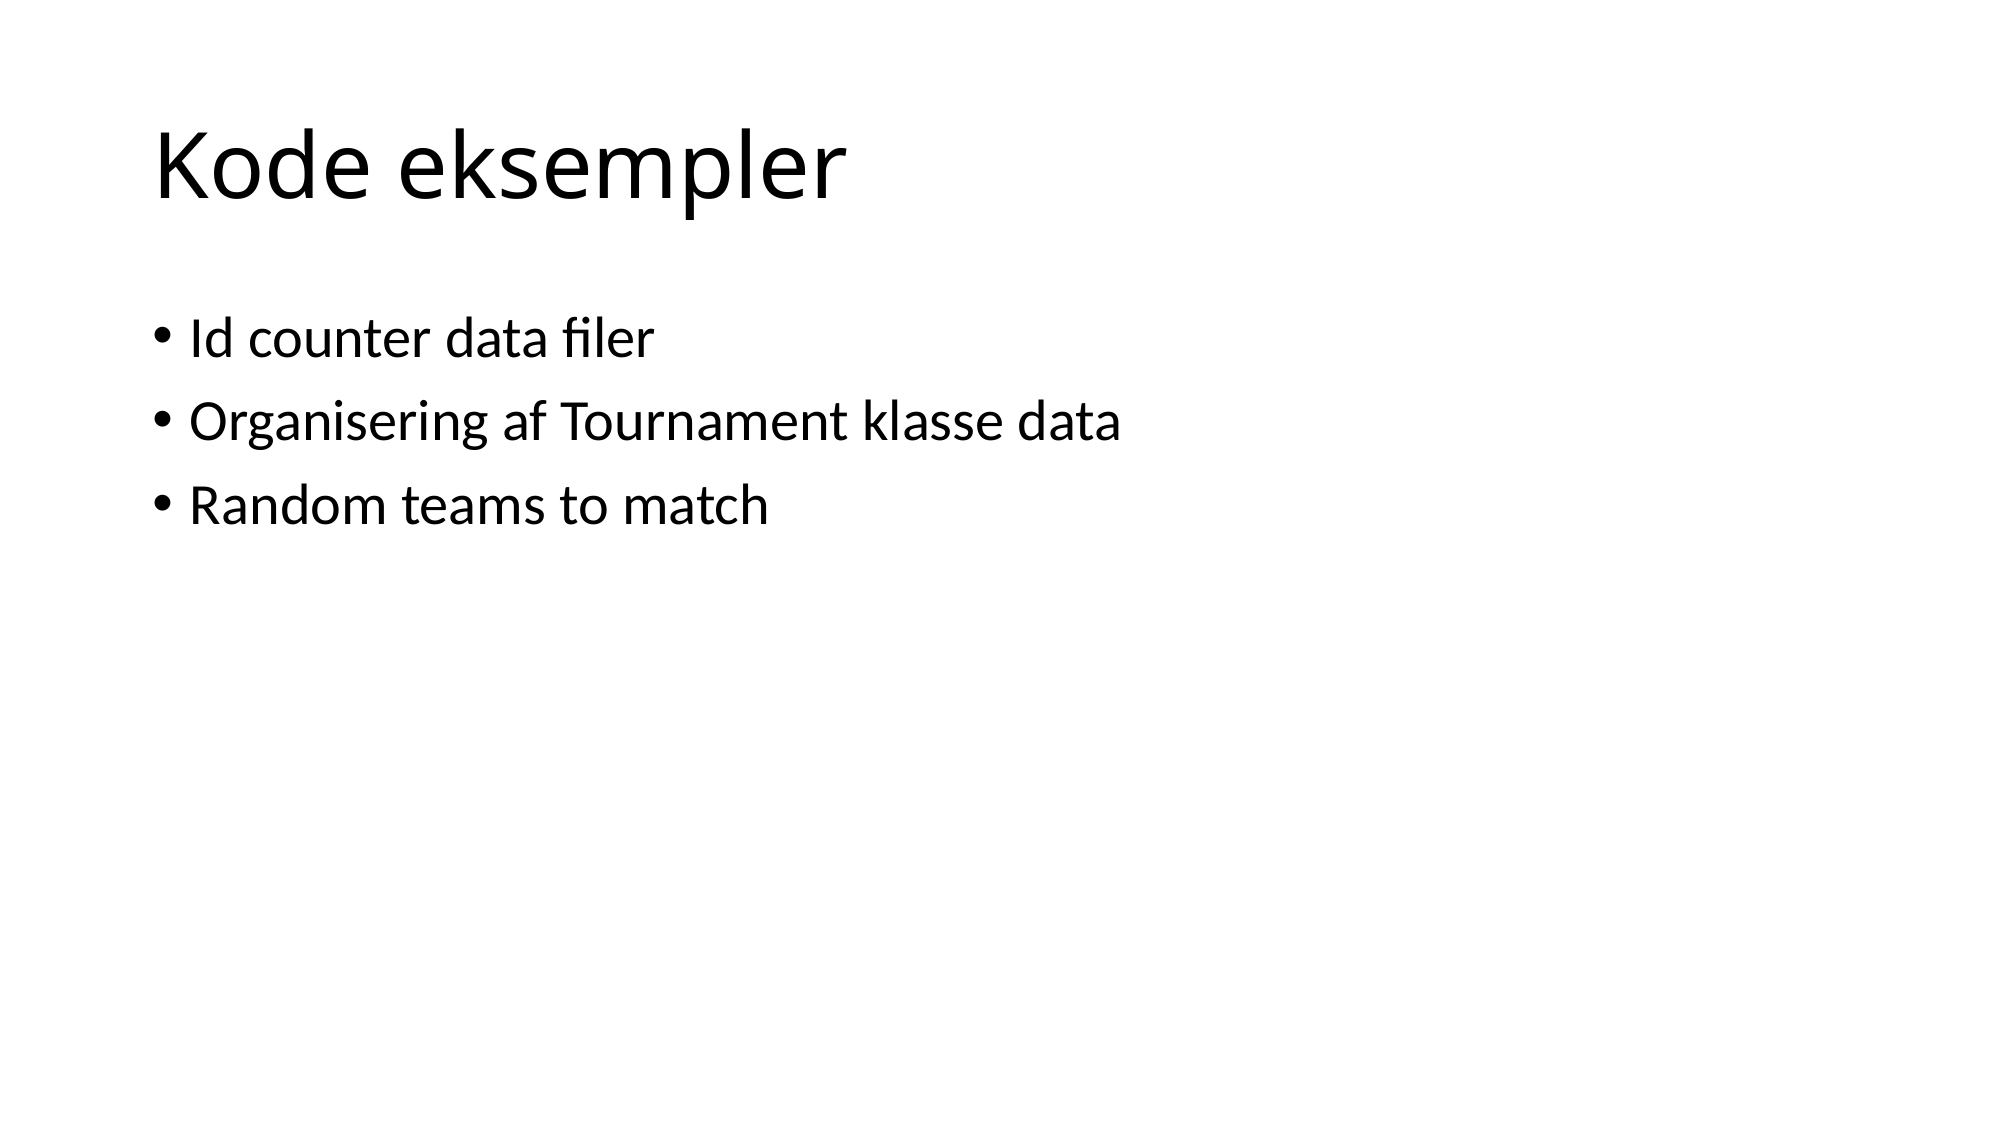

# Kode eksempler
Id counter data filer
Organisering af Tournament klasse data
Random teams to match